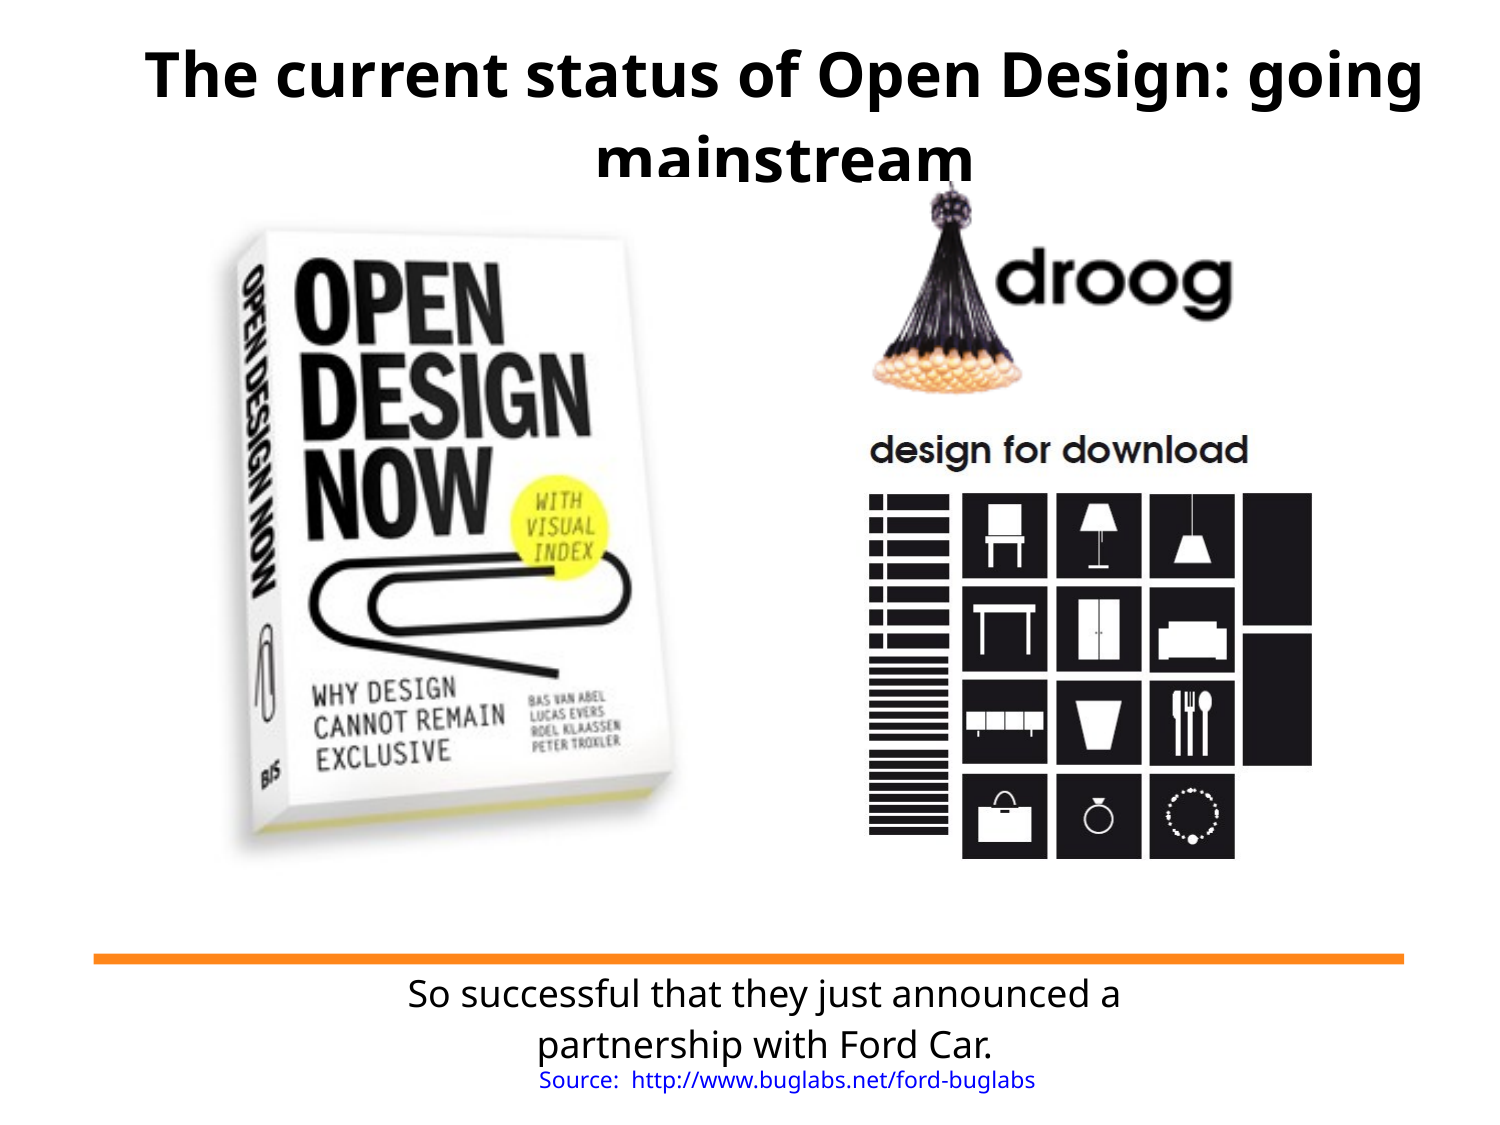

# The current status of Open Design: going mainstream
Source:
http://opendesignnow.org/
http://www.droog.com/projects/events/design-for-download/
http://www.droog.com/blog/category/design-for-download-2/
So successful that they just announced a partnership with Ford Car.
Source: http://www.buglabs.net/ford-buglabs